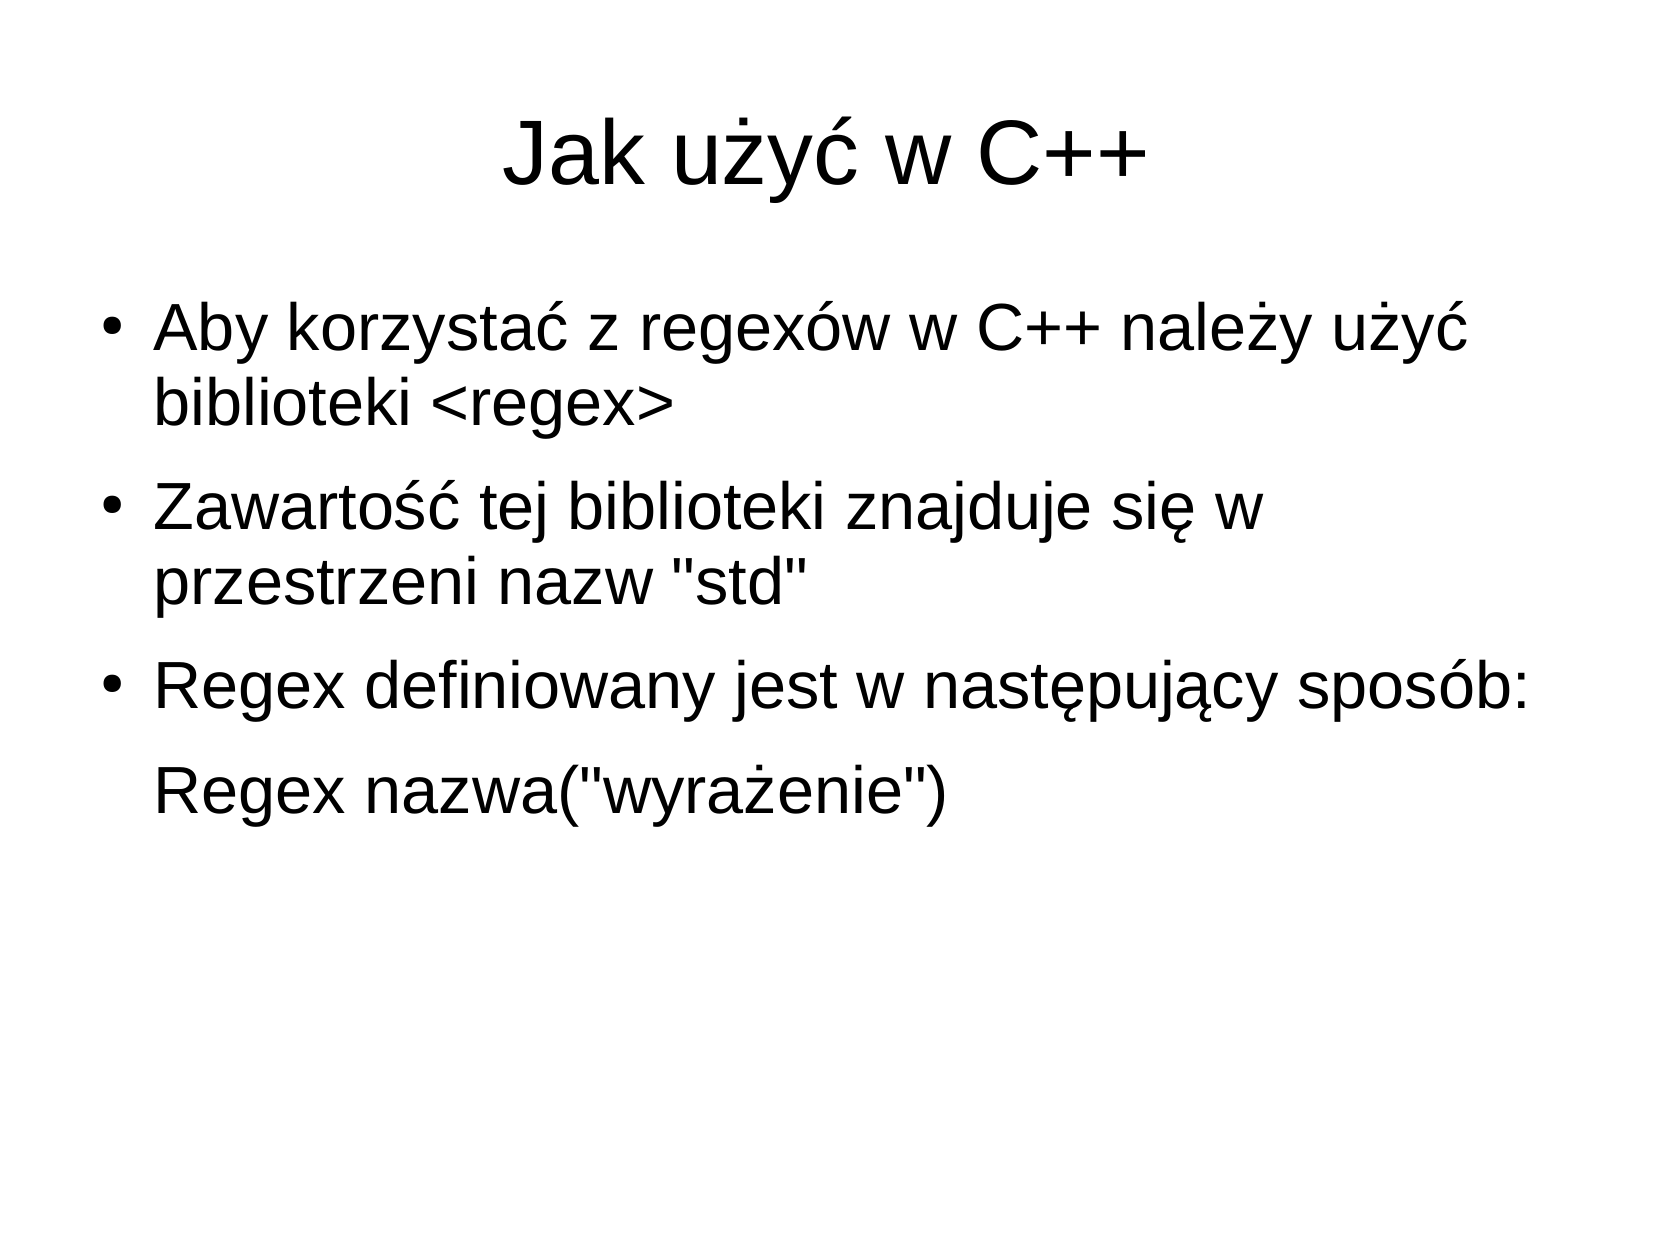

# Jak użyć w C++
Aby korzystać z regexów w C++ należy użyć biblioteki <regex>
Zawartość tej biblioteki znajduje się w przestrzeni nazw "std"
Regex definiowany jest w następujący sposób:
Regex nazwa("wyrażenie")